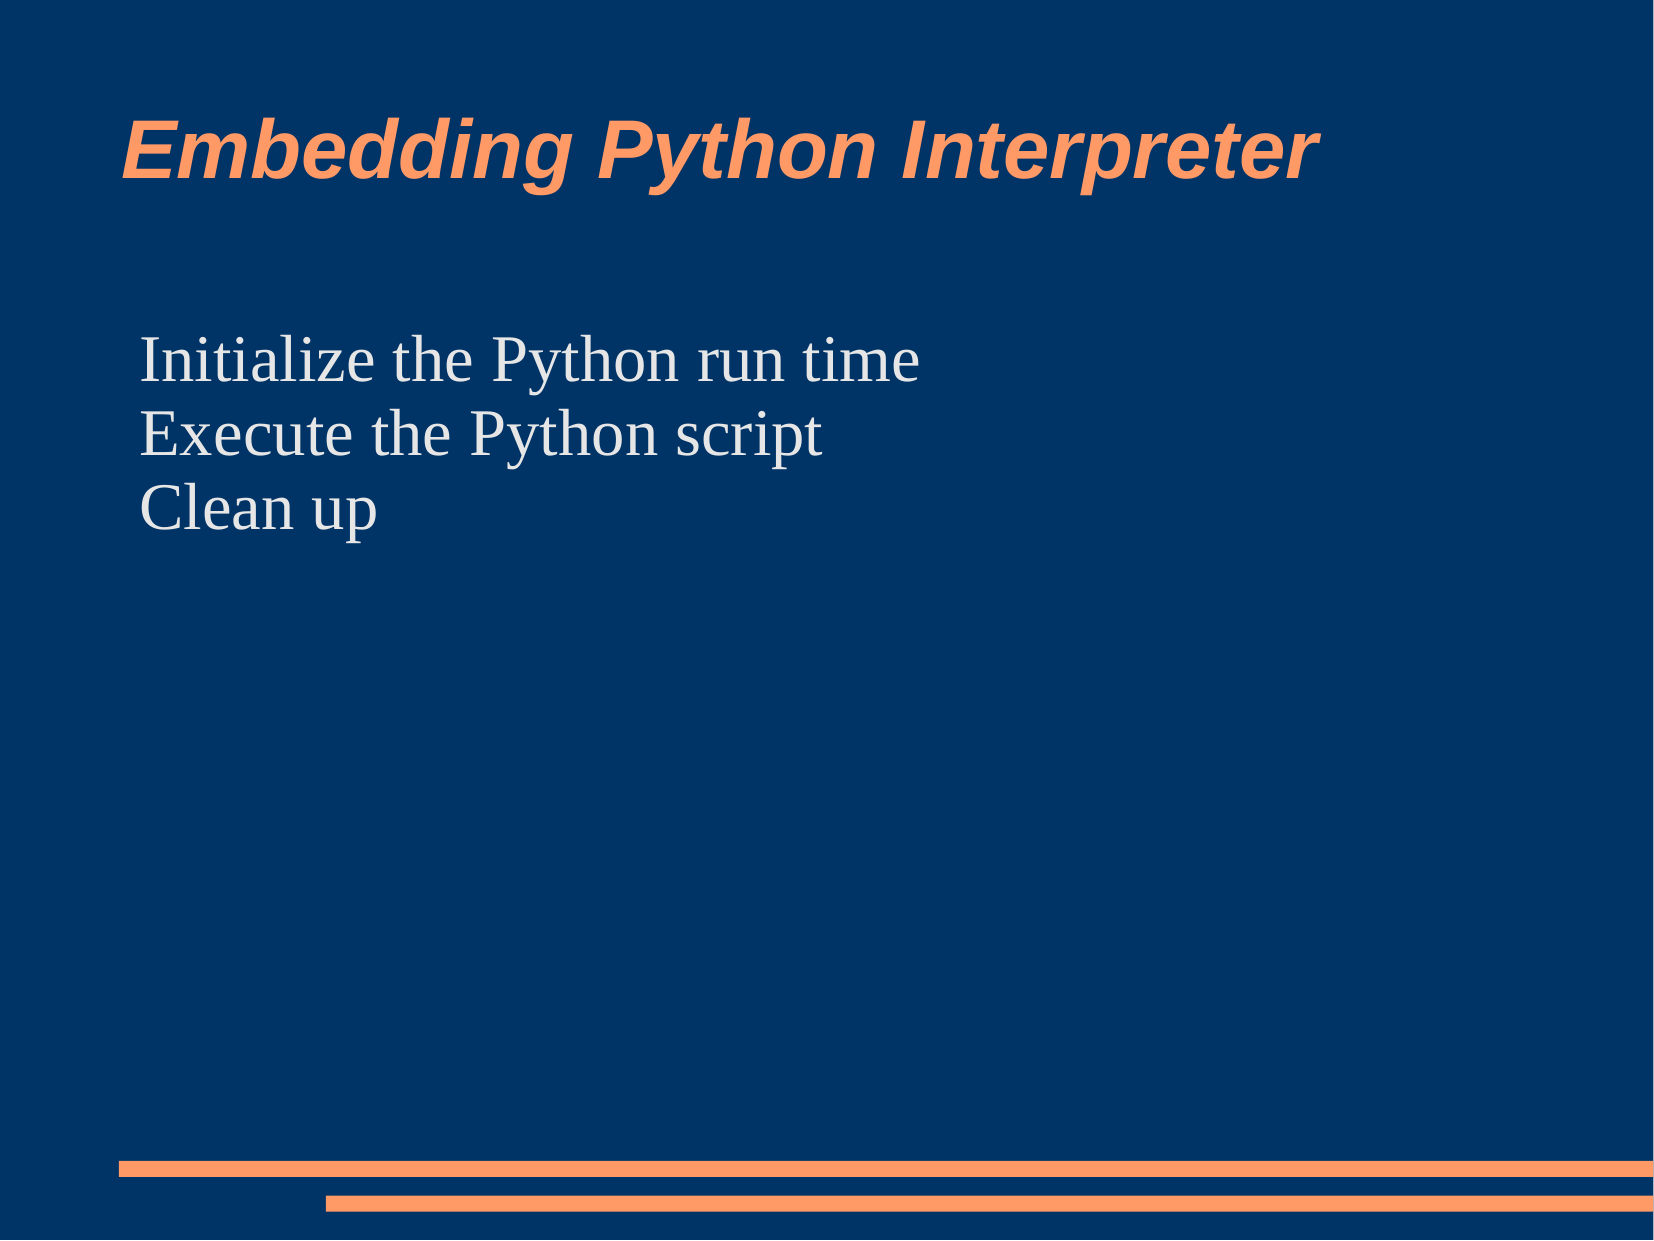

# Embedding Python Interpreter
Initialize the Python run time
Execute the Python script
Clean up